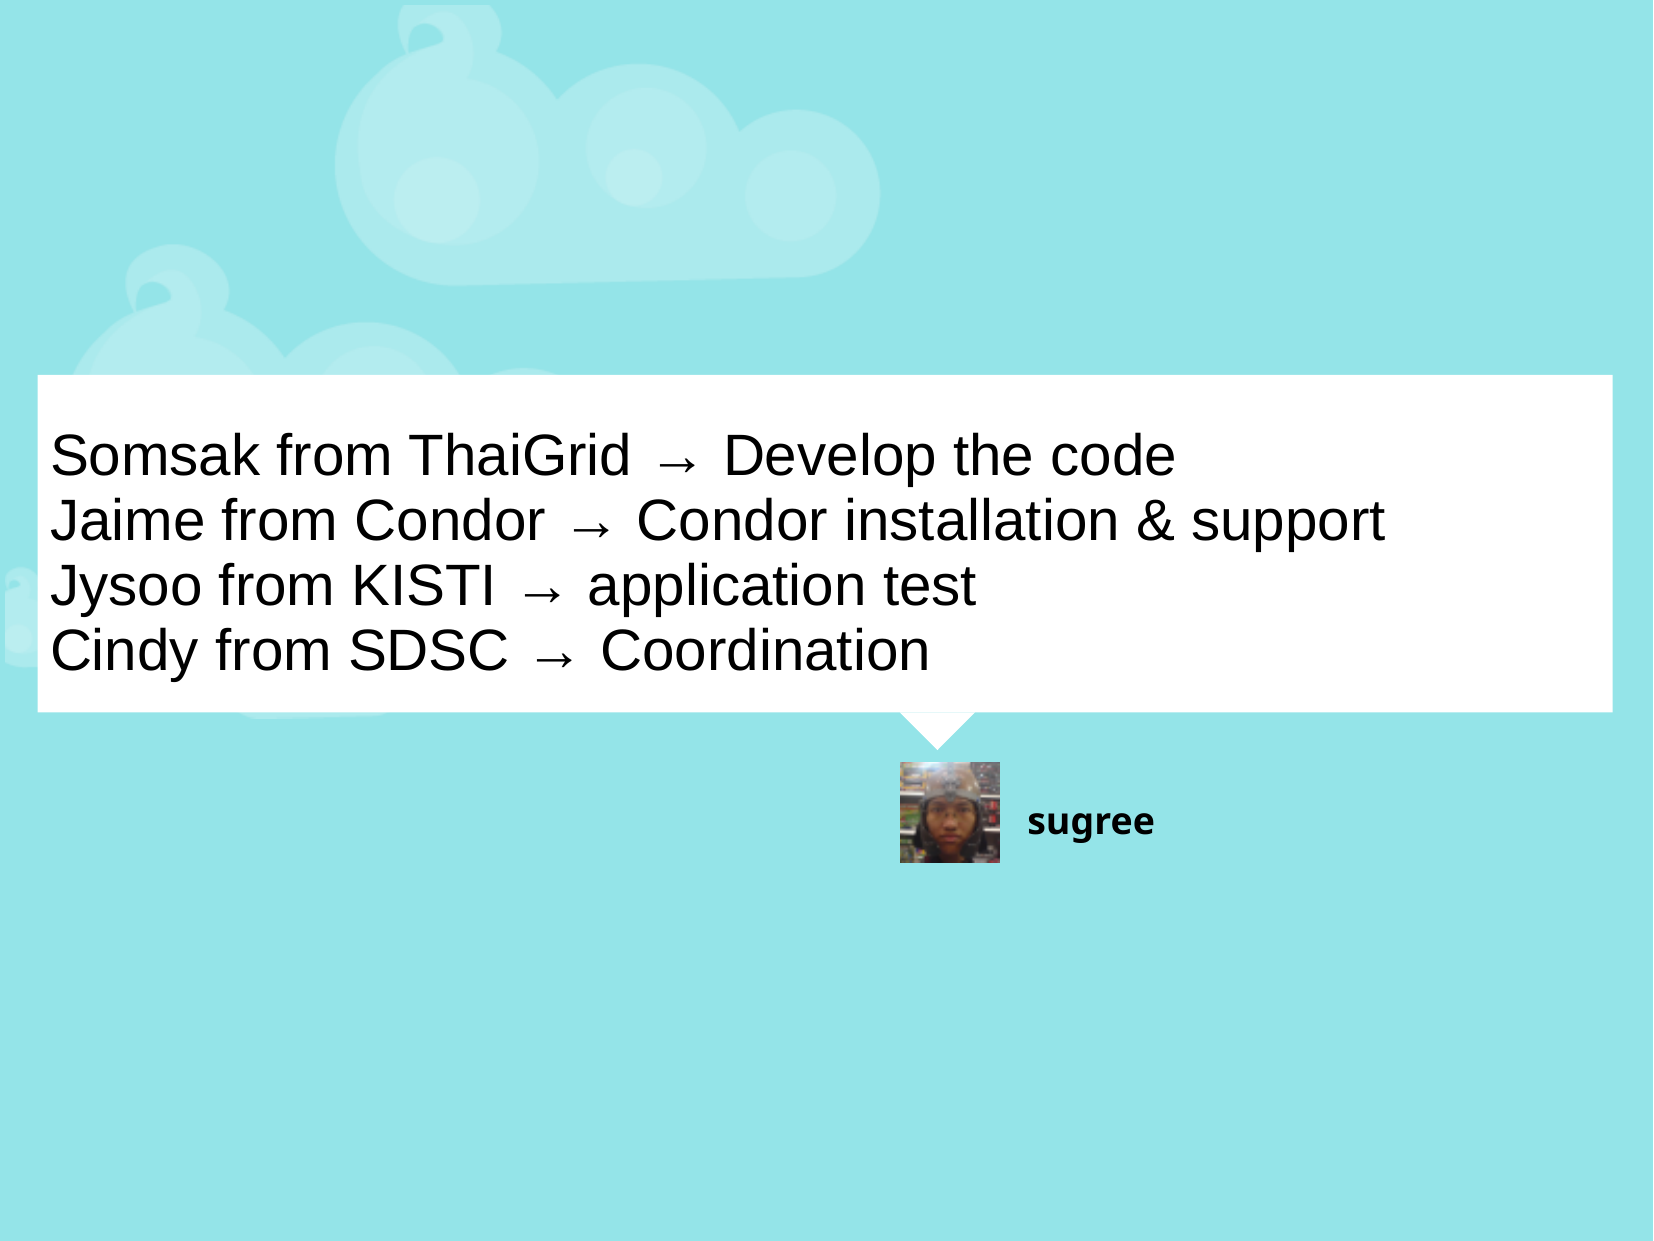

# Somsak from ThaiGrid → Develop the code Jaime from Condor → Condor installation & support Jysoo from KISTI → application test Cindy from SDSC → Coordination